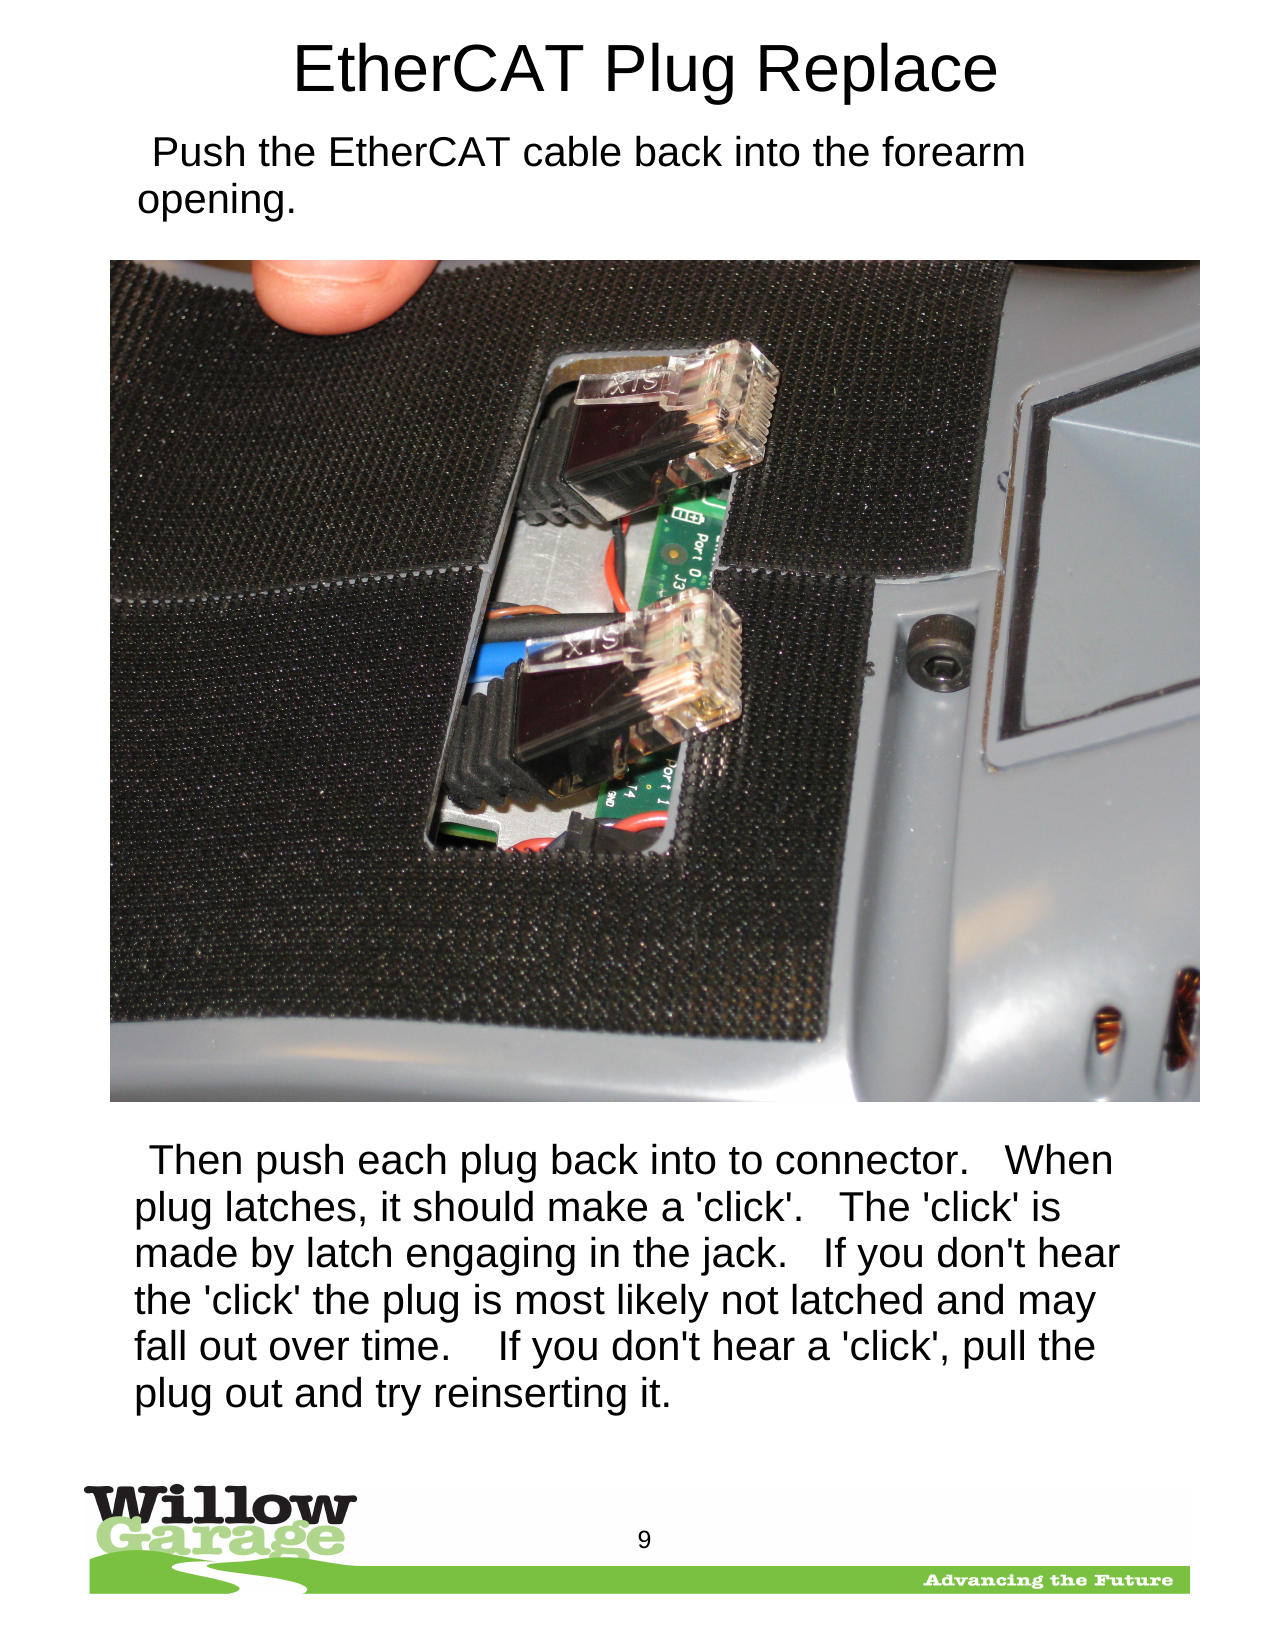

# EtherCAT Plug Replace
Push the EtherCAT cable back into the forearm opening.
Then push each plug back into to connector. When plug latches, it should make a 'click'. The 'click' is made by latch engaging in the jack. If you don't hear the 'click' the plug is most likely not latched and may fall out over time. If you don't hear a 'click', pull the plug out and try reinserting it.
9